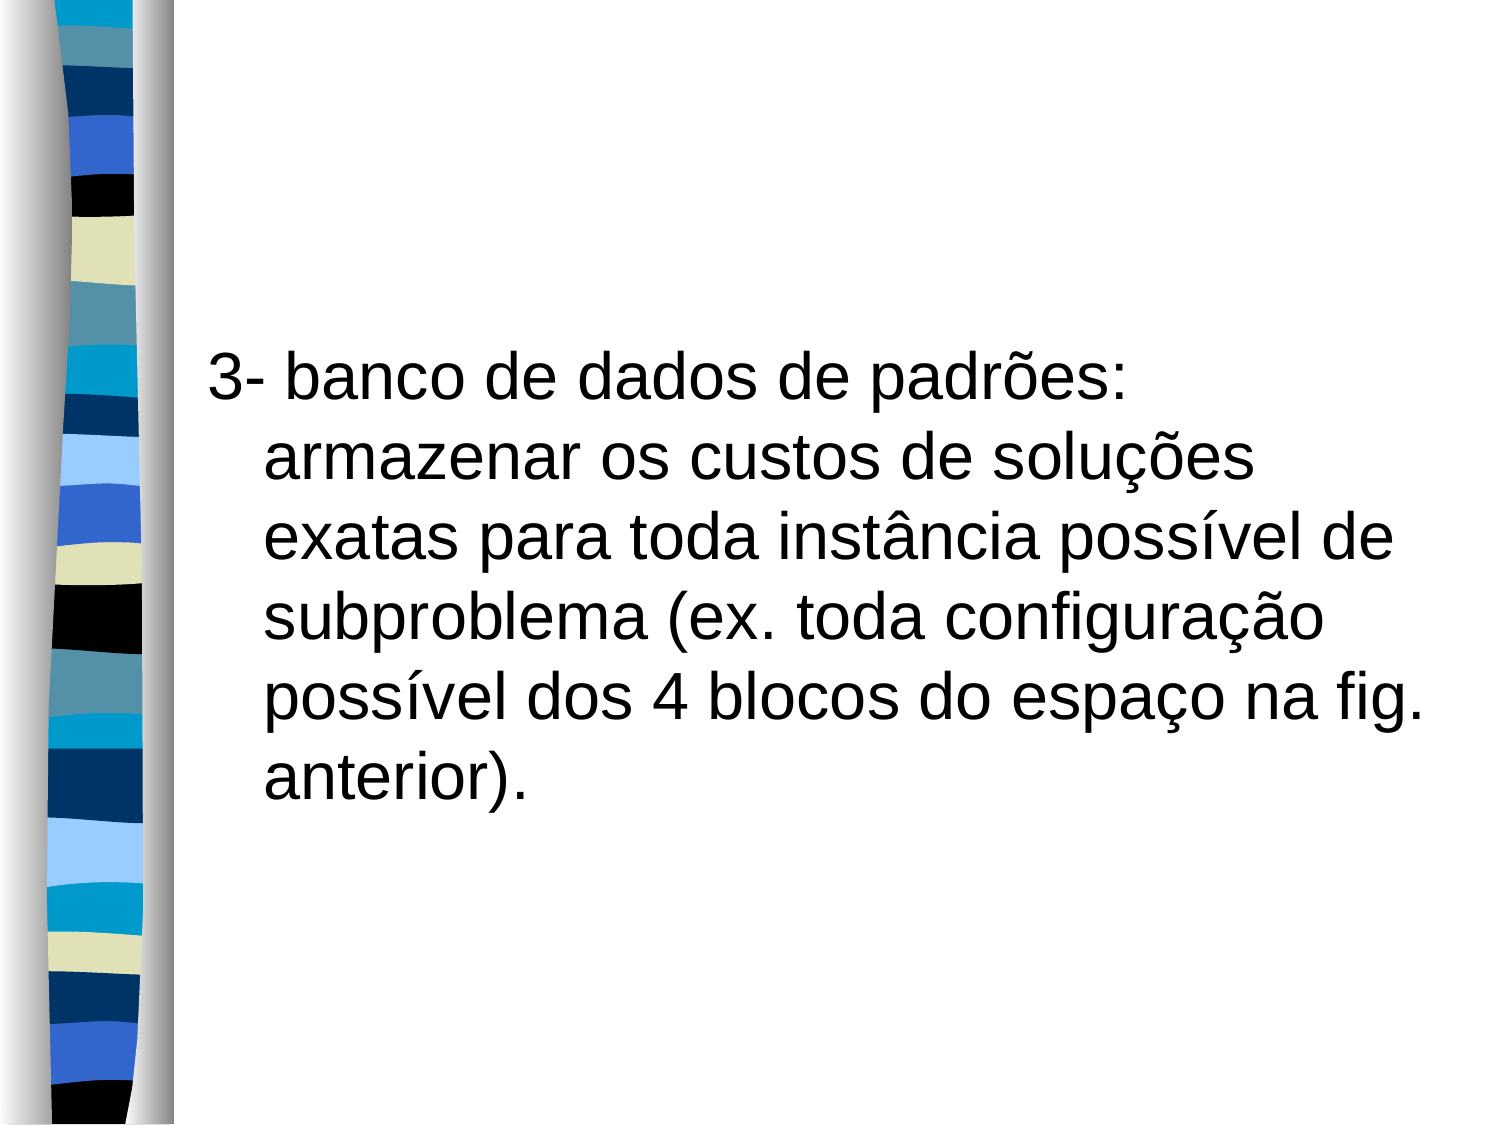

#
3- banco de dados de padrões: armazenar os custos de soluções exatas para toda instância possível de subproblema (ex. toda configuração possível dos 4 blocos do espaço na fig. anterior).